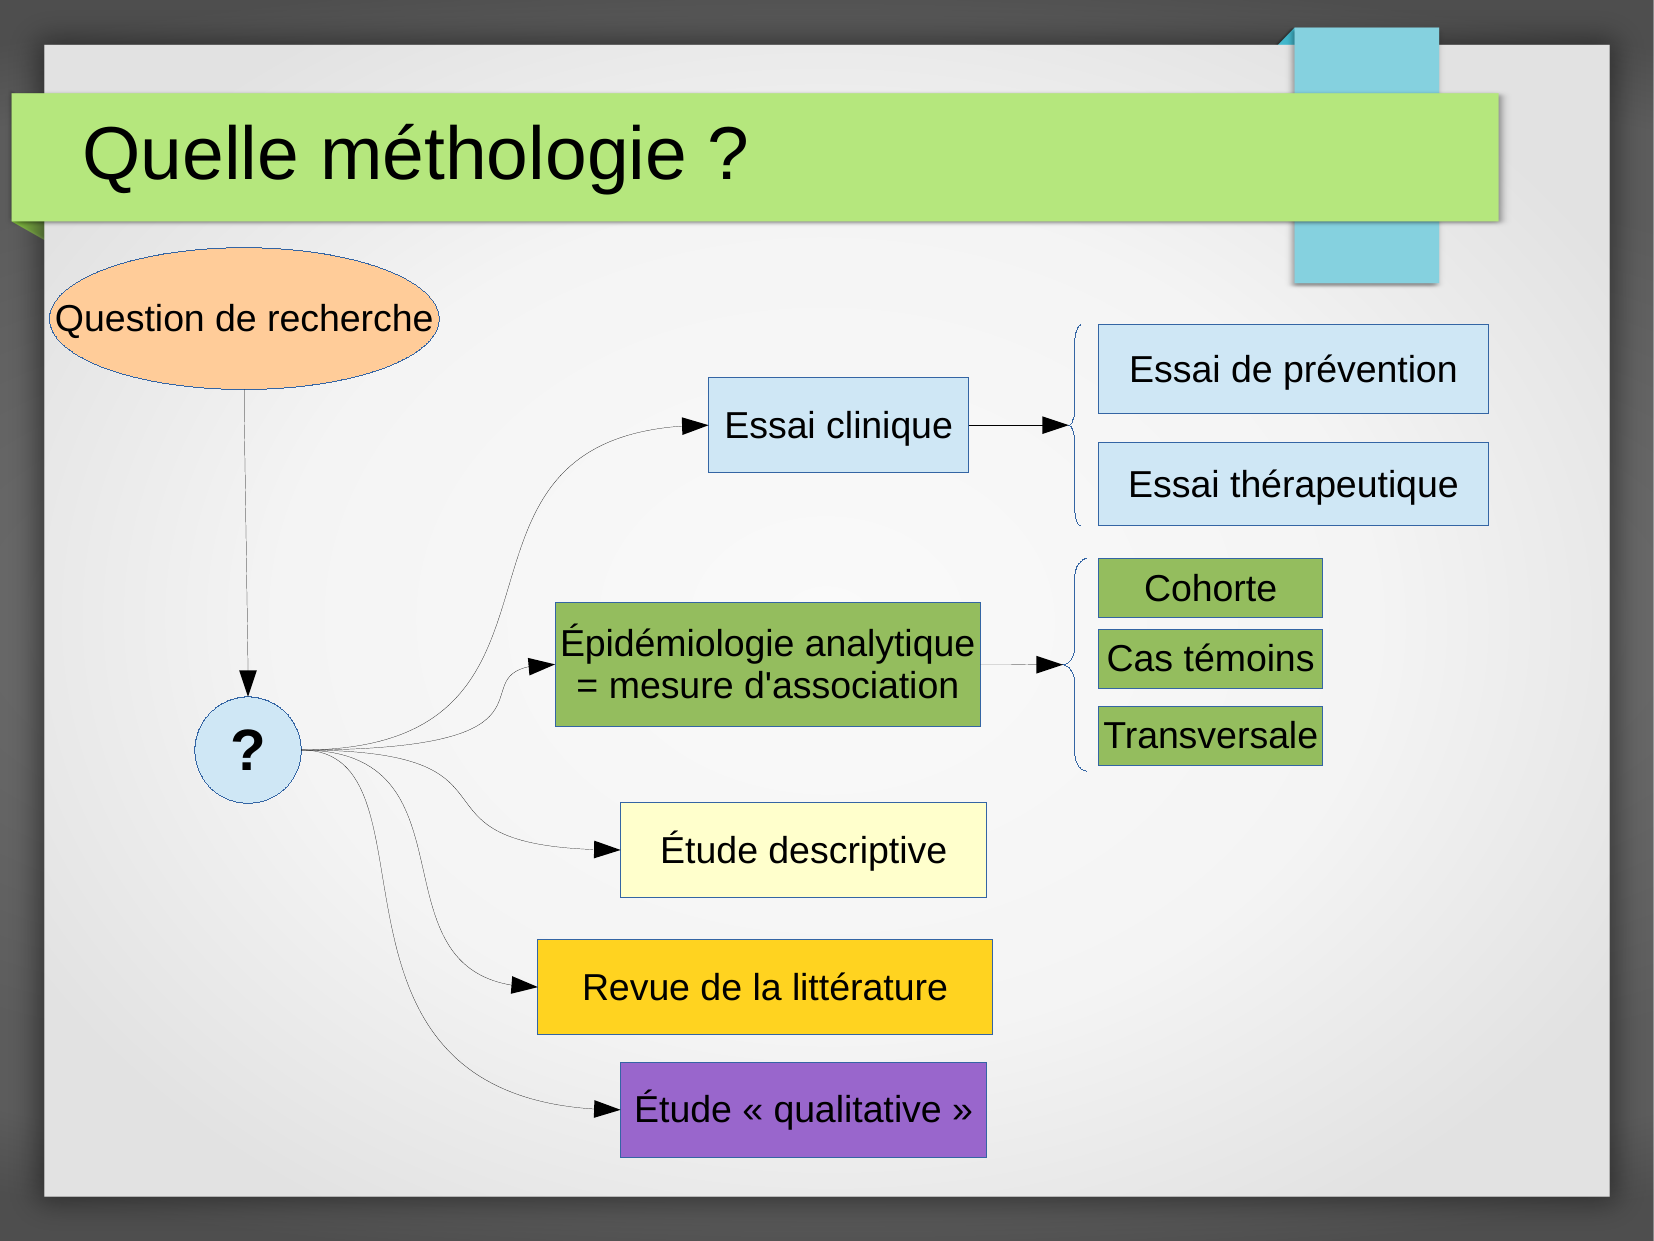

# Quelle méthologie ?
Question de recherche
Essai de prévention
Essai clinique
Essai thérapeutique
Cohorte
Épidémiologie analytique
= mesure d'association
Cas témoins
?
Transversale
Étude descriptive
Revue de la littérature
Étude « qualitative »